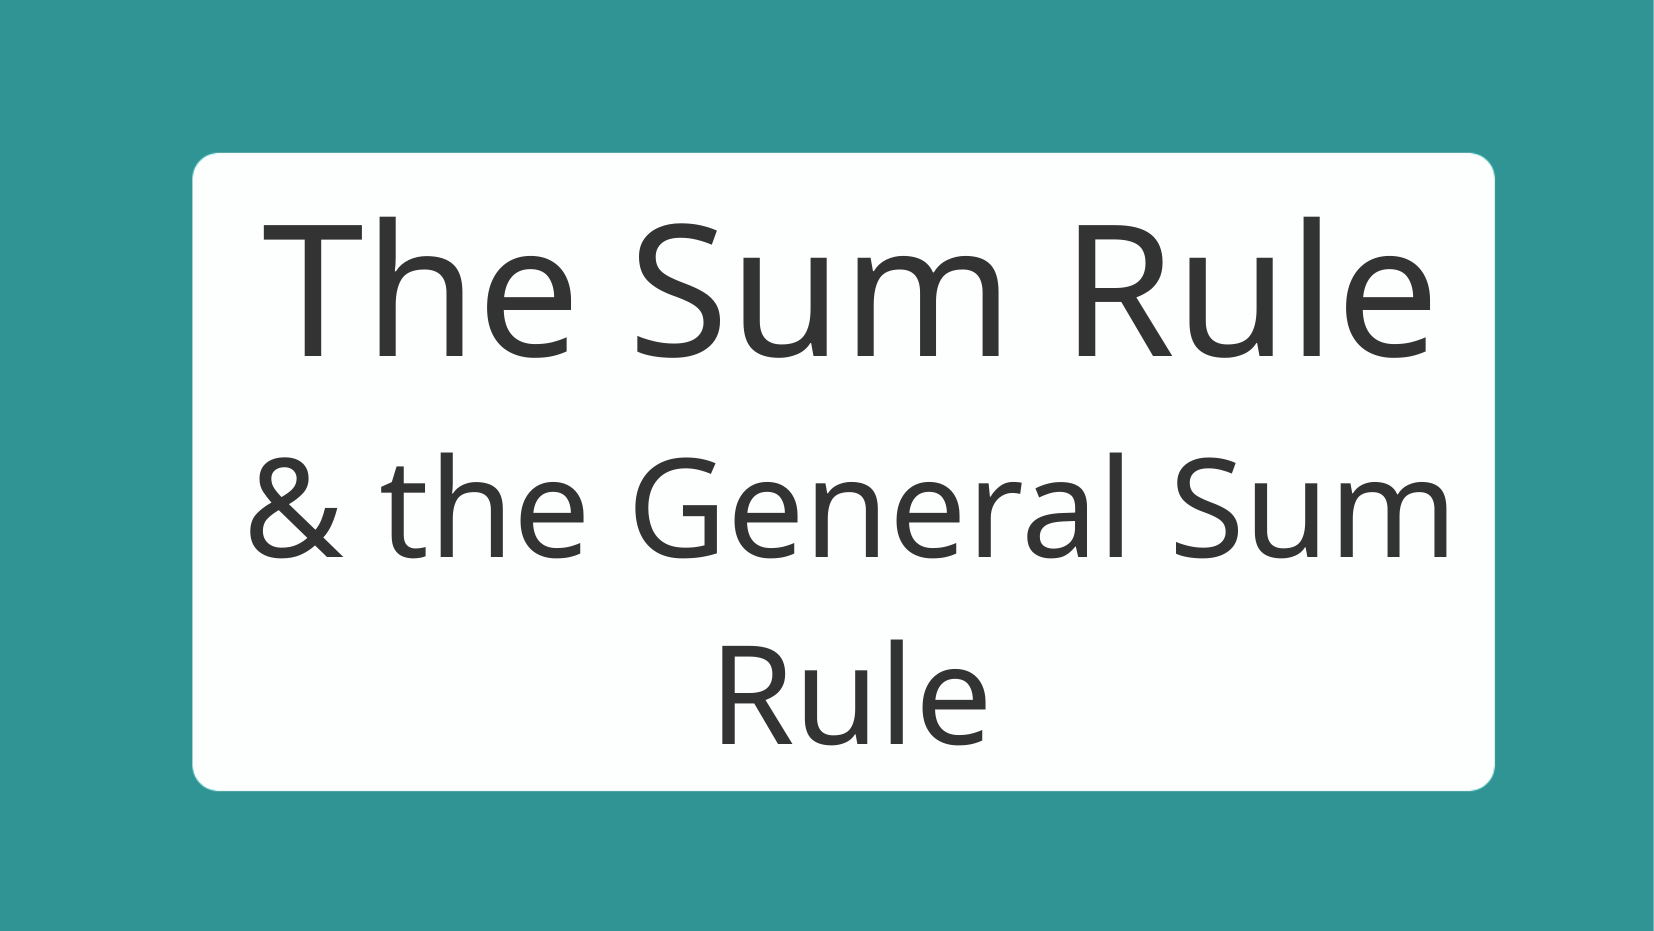

# The Sum Rule & the General Sum Rule